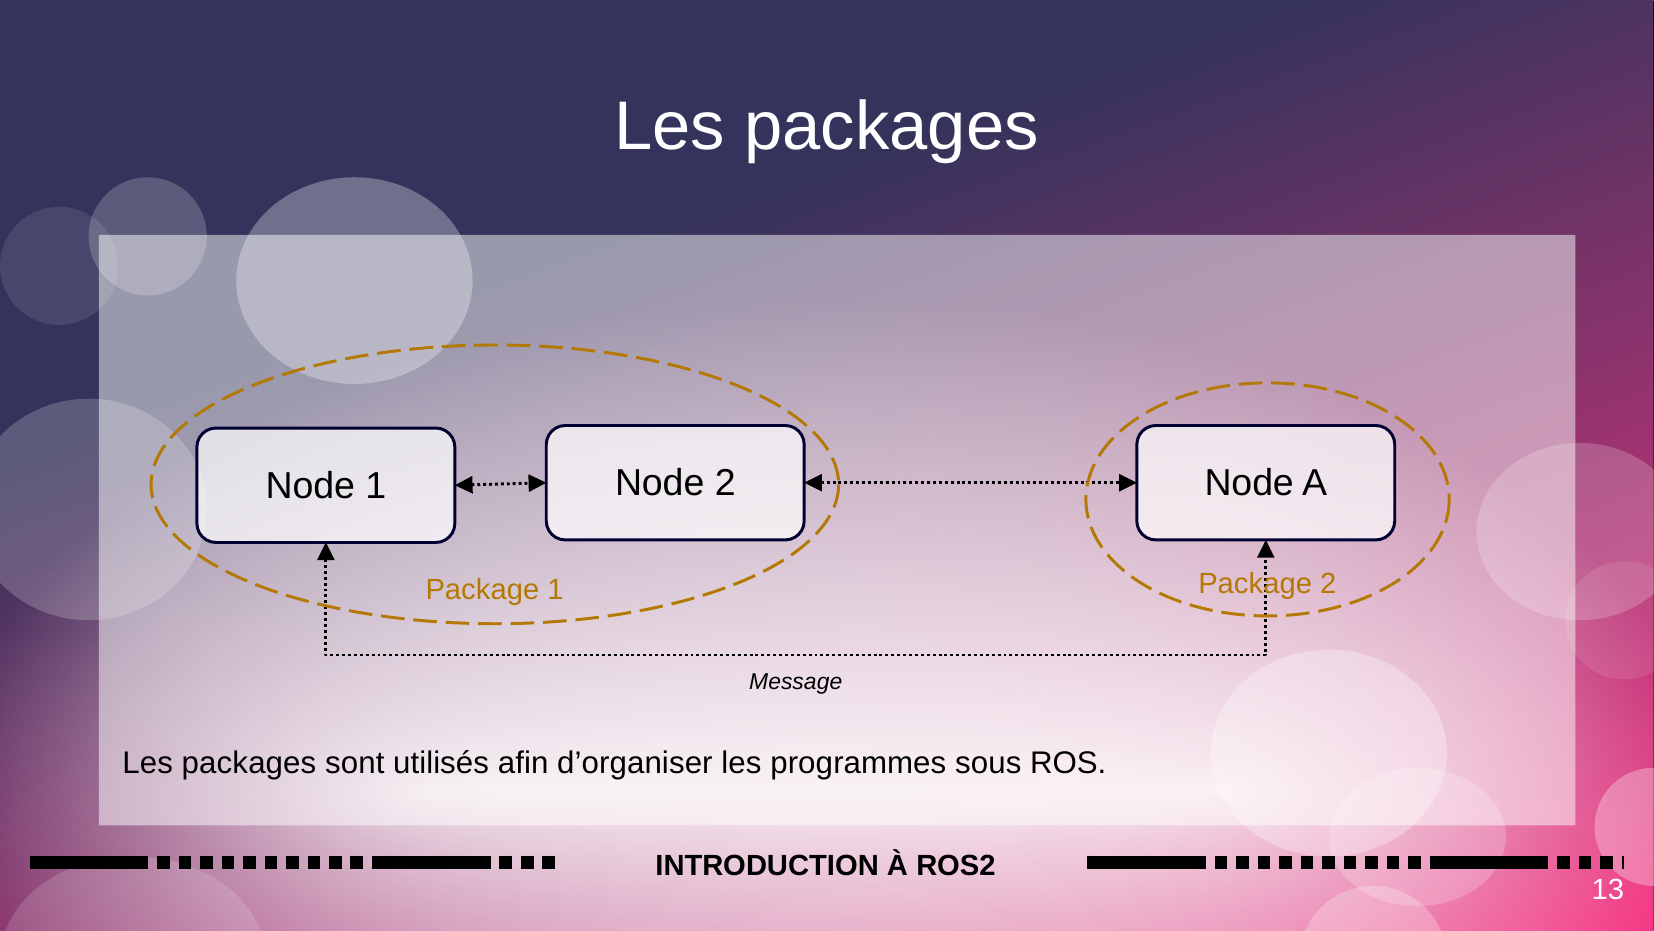

# Les packages
Les packages sont utilisés afin d’organiser les programmes sous ROS.
Package 1
Package 2
Node 2
Node A
Node 1